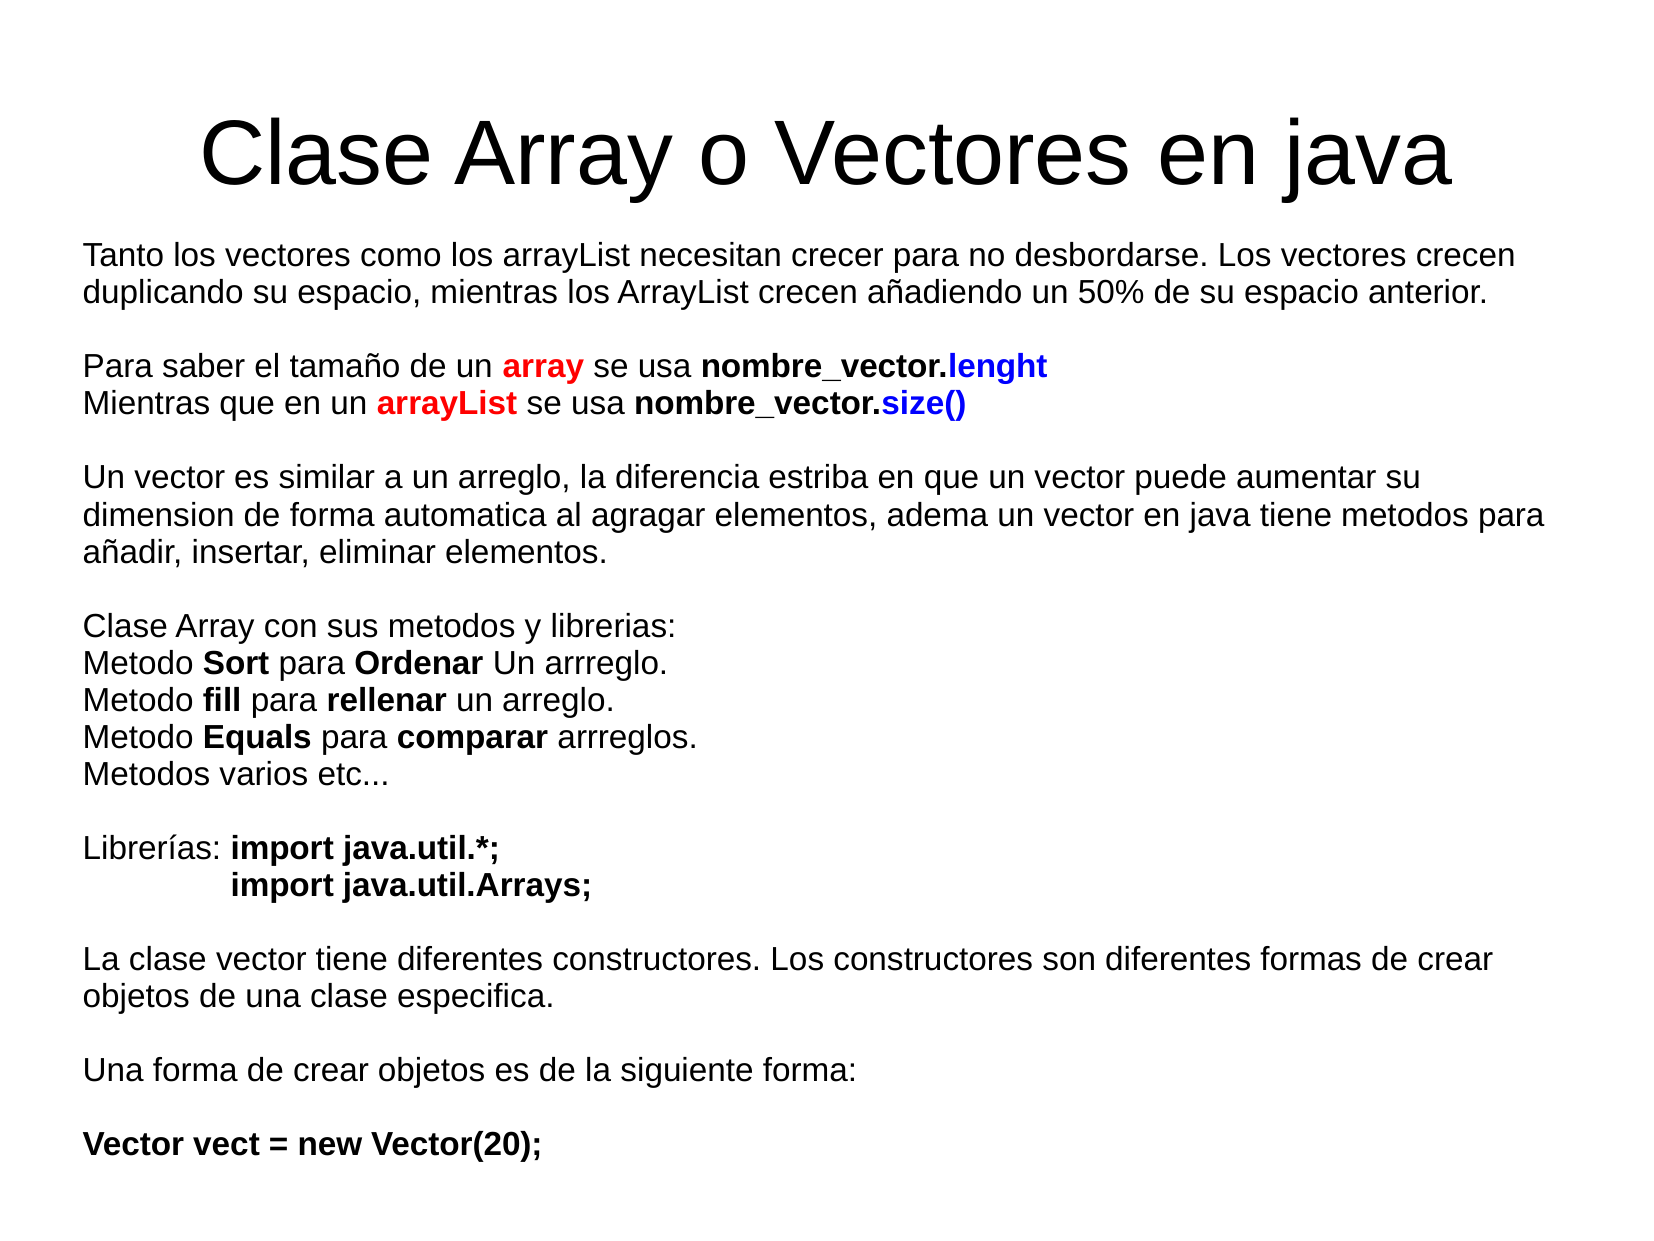

# Clase Array o Vectores en java
Tanto los vectores como los arrayList necesitan crecer para no desbordarse. Los vectores crecen duplicando su espacio, mientras los ArrayList crecen añadiendo un 50% de su espacio anterior.
Para saber el tamaño de un array se usa nombre_vector.lenght
Mientras que en un arrayList se usa nombre_vector.size()
Un vector es similar a un arreglo, la diferencia estriba en que un vector puede aumentar su dimension de forma automatica al agragar elementos, adema un vector en java tiene metodos para añadir, insertar, eliminar elementos.
Clase Array con sus metodos y librerias:
Metodo Sort para Ordenar Un arrreglo.
Metodo fill para rellenar un arreglo.
Metodo Equals para comparar arrreglos.
Metodos varios etc...
Librerías: import java.util.*;
 import java.util.Arrays;
La clase vector tiene diferentes constructores. Los constructores son diferentes formas de crear objetos de una clase especifica.
Una forma de crear objetos es de la siguiente forma:
Vector vect = new Vector(20);